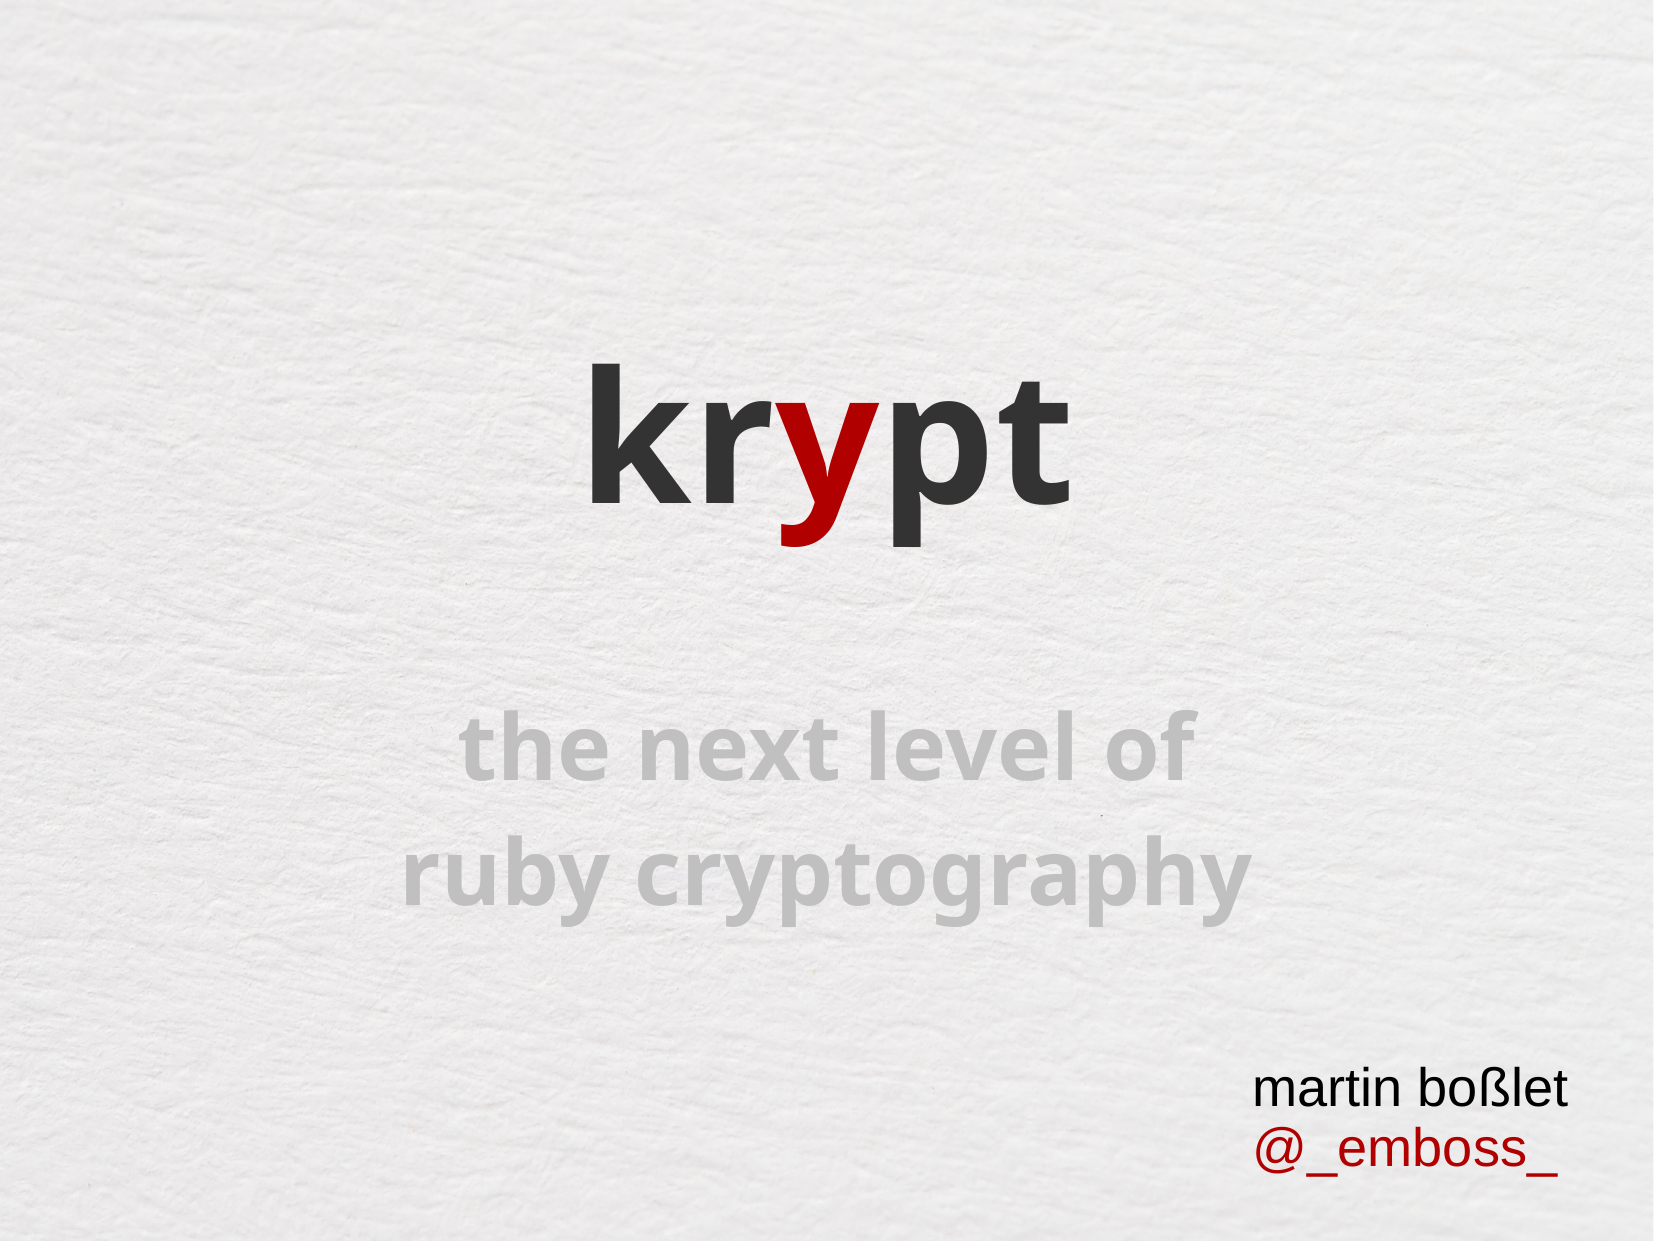

# krypt
the next level of
ruby cryptography
martin boßlet
@_emboss_